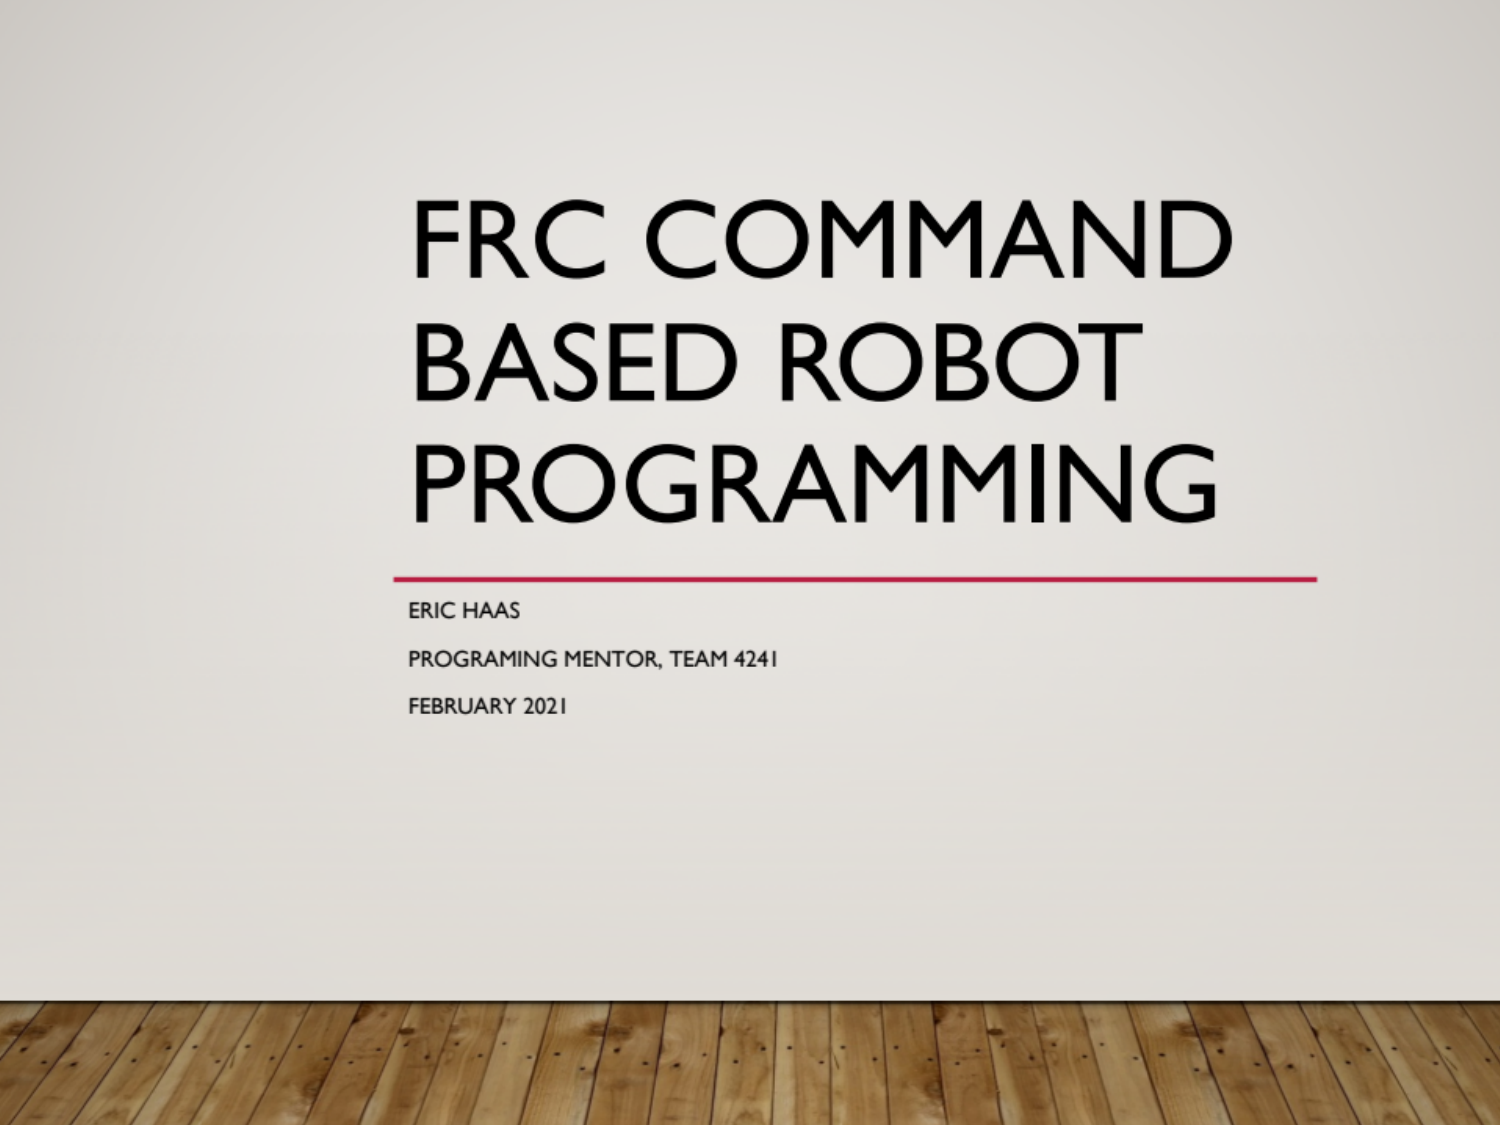

# FRC Command Based Robot Programming
Eric Haas
Programing Mentor, team 4241
February 2021